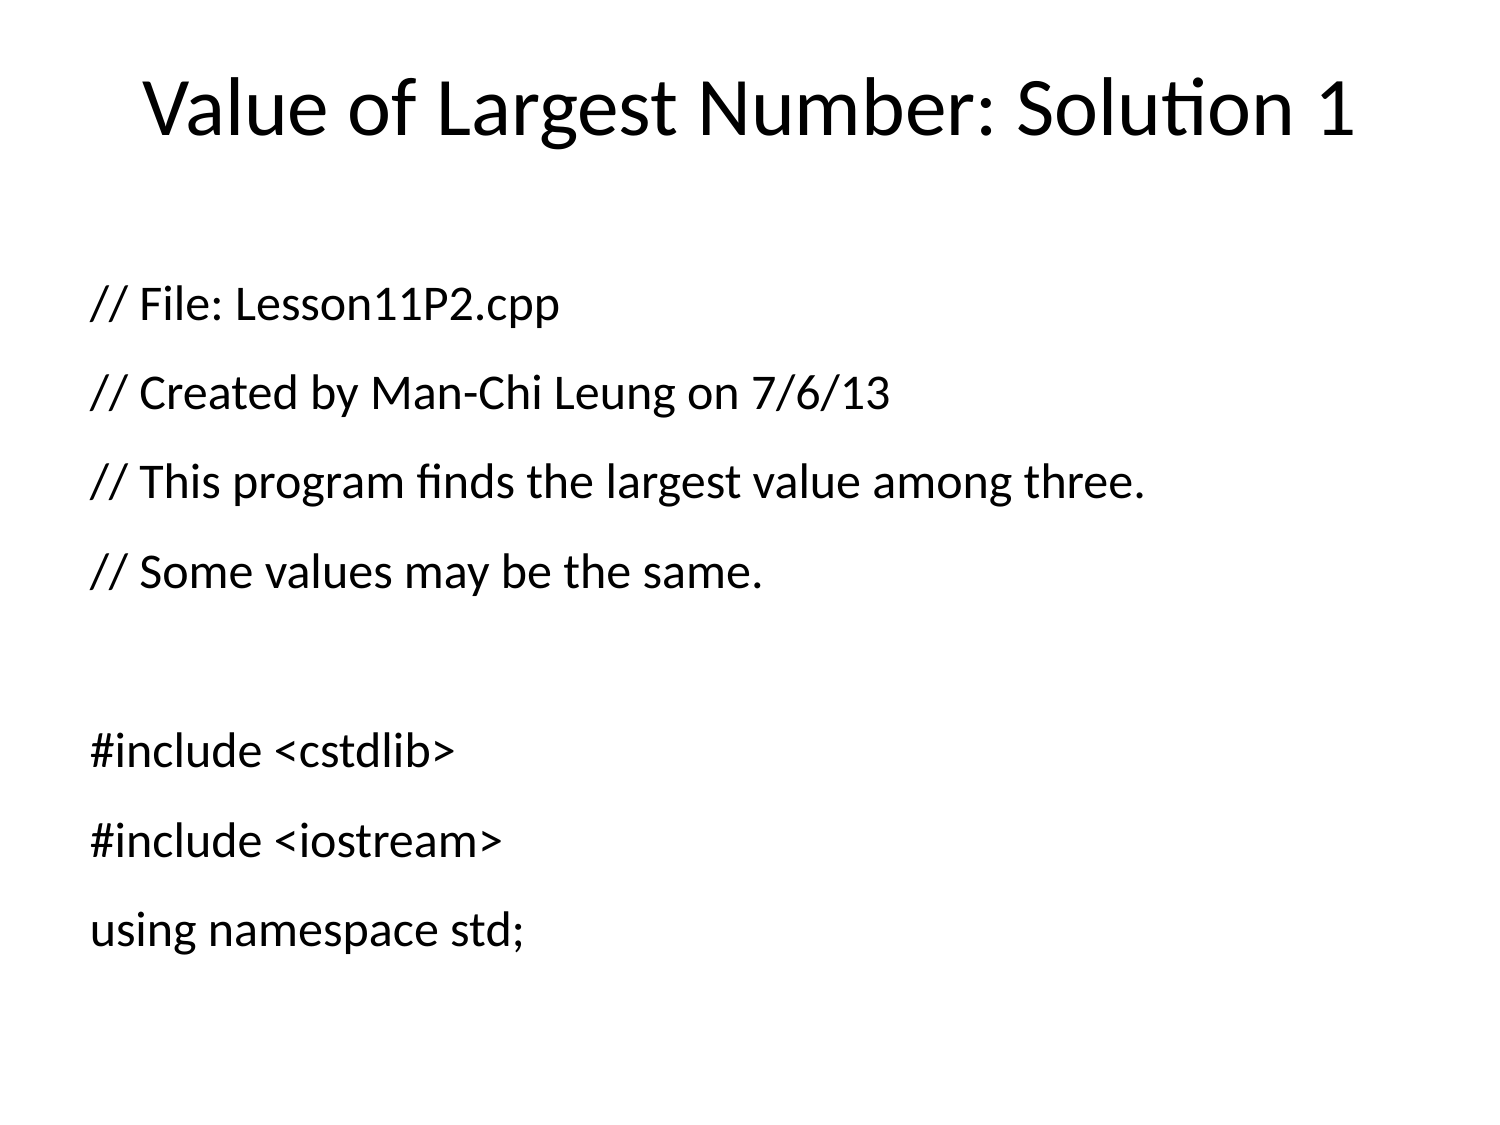

# Value of Largest Number: Solution 1
// File: Lesson11P2.cpp
// Created by Man-Chi Leung on 7/6/13
// This program finds the largest value among three.
// Some values may be the same.
#include <cstdlib>
#include <iostream>
using namespace std;